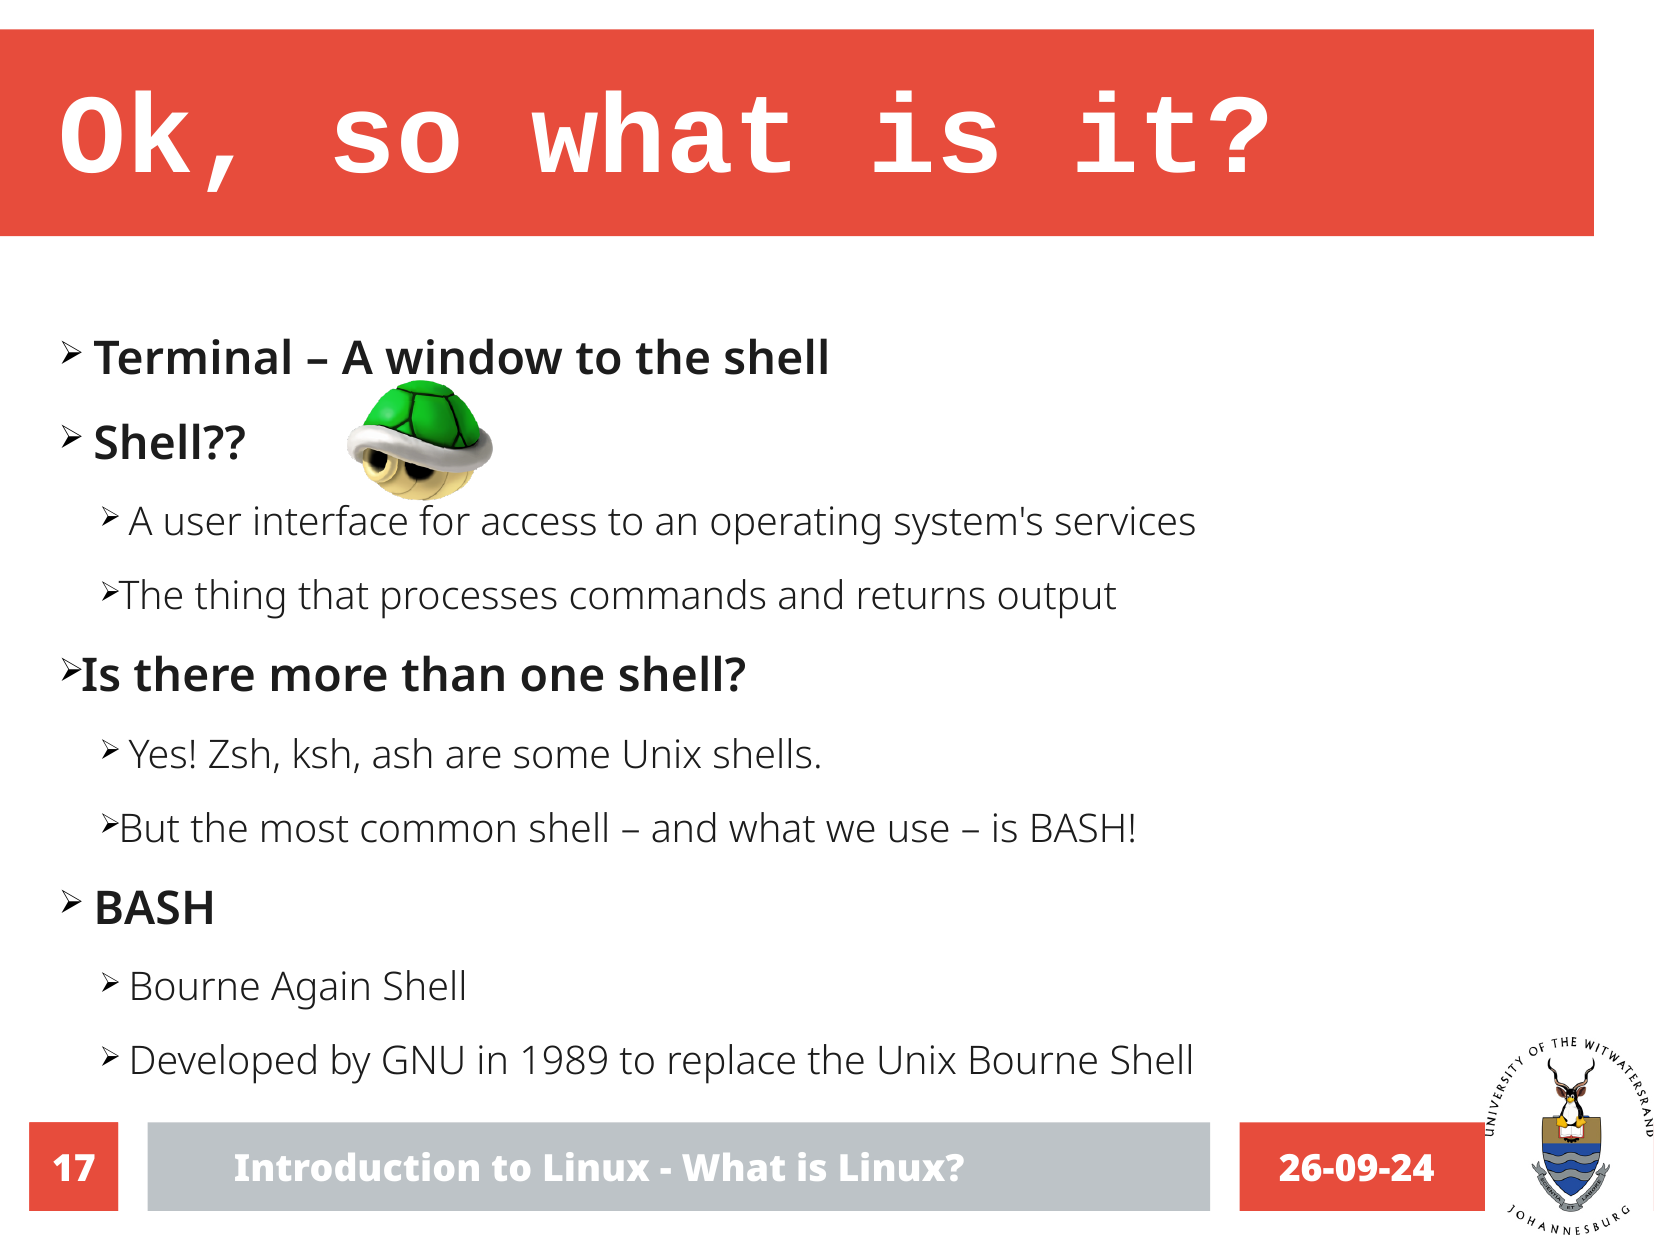

# Ok, so what is it?
 Terminal – A window to the shell
 Shell??
 A user interface for access to an operating system's services
The thing that processes commands and returns output
Is there more than one shell?
 Yes! Zsh, ksh, ash are some Unix shells.
But the most common shell – and what we use – is BASH!
 BASH
 Bourne Again Shell
 Developed by GNU in 1989 to replace the Unix Bourne Shell
17
 Introduction to Linux - What is Linux?